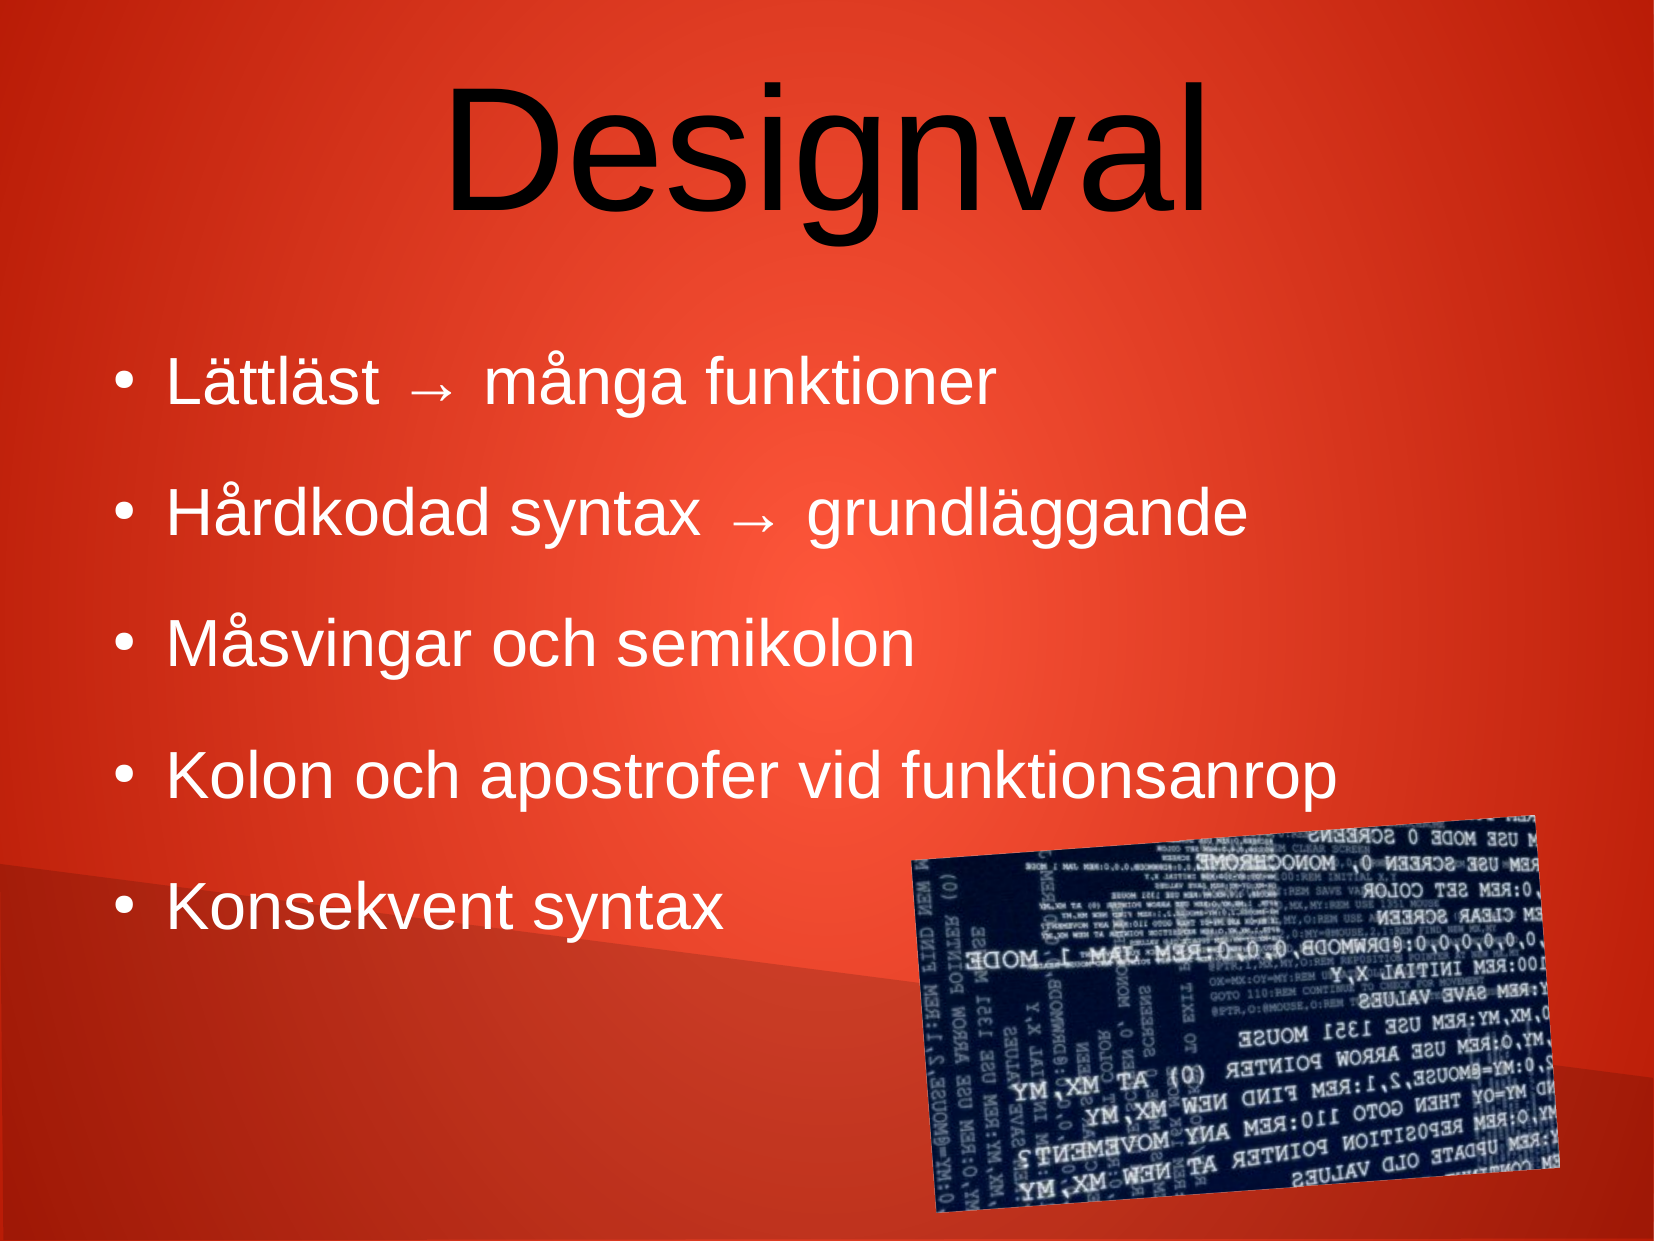

# Designval
Lättläst → många funktioner
Hårdkodad syntax → grundläggande
Måsvingar och semikolon
Kolon och apostrofer vid funktionsanrop
Konsekvent syntax